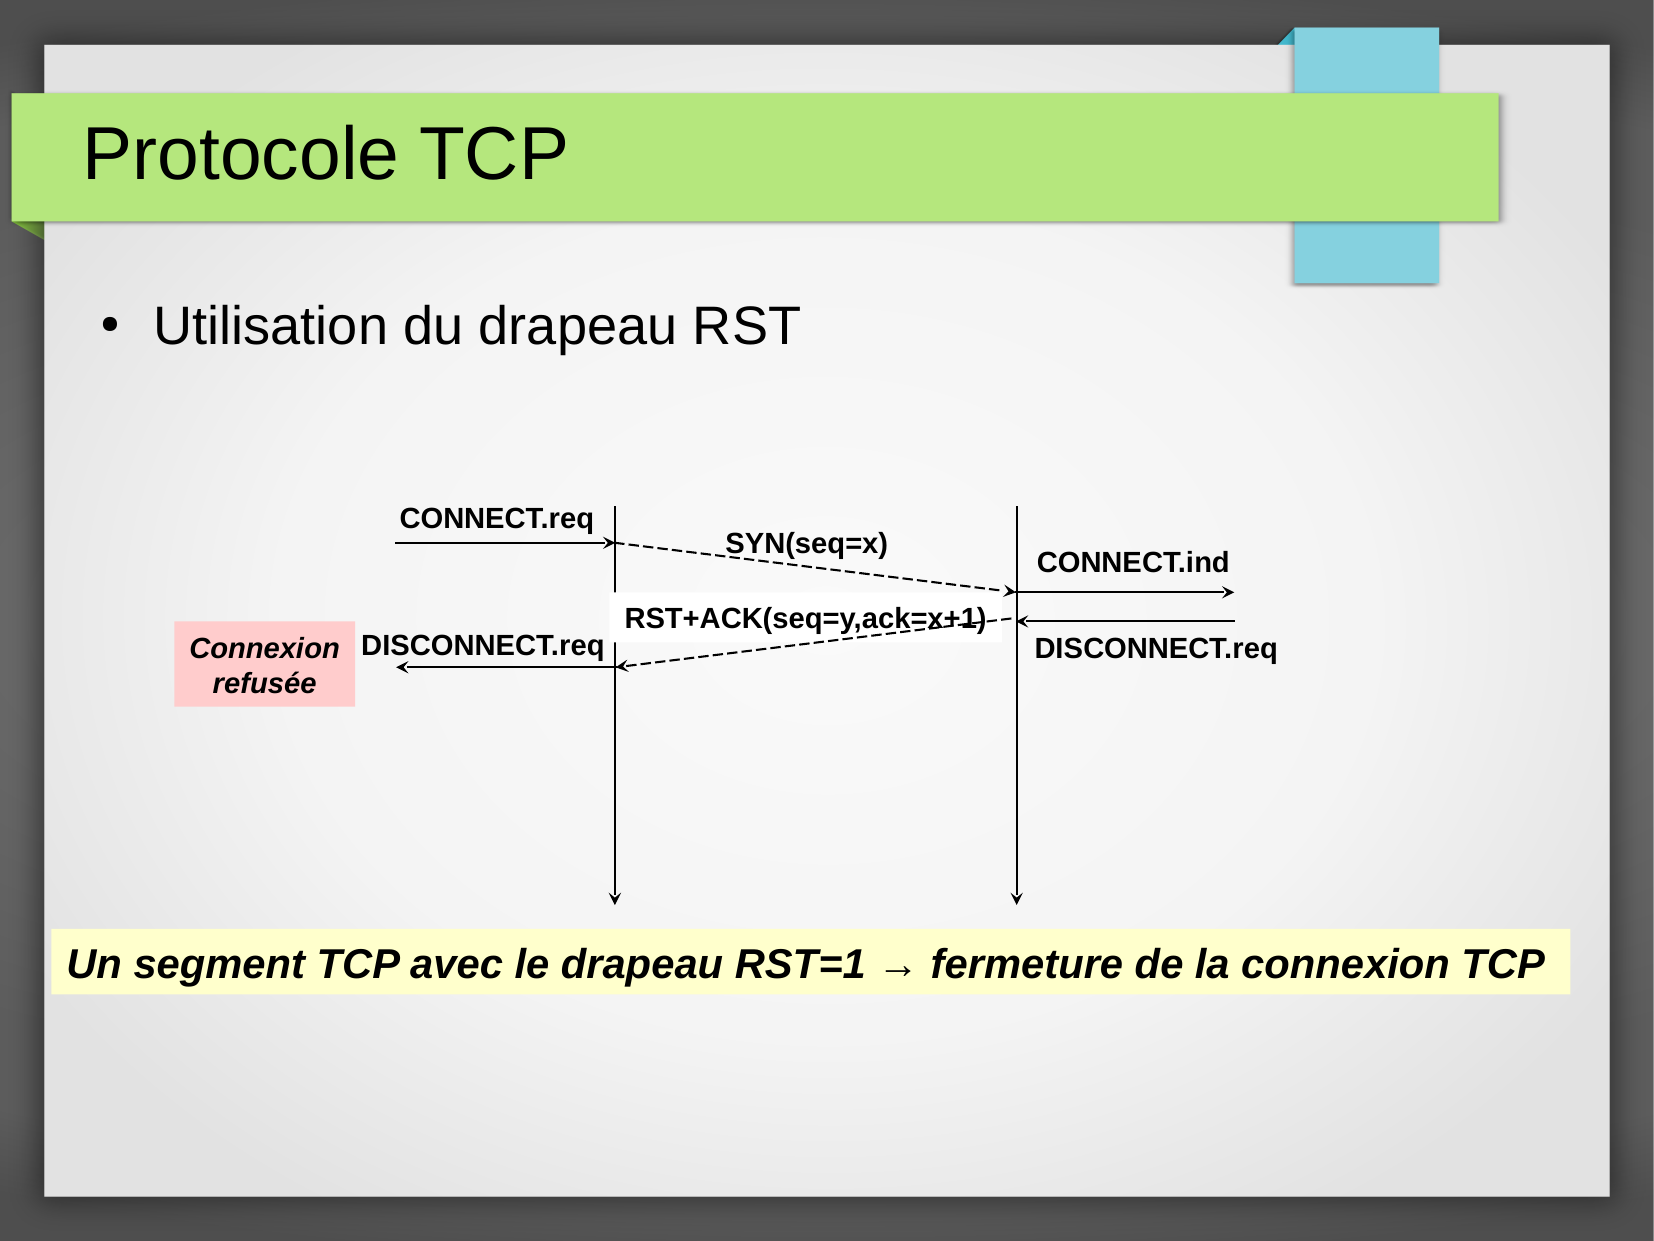

# Protocole TCP
Utilisation du drapeau RST
CONNECT.req
SYN(seq=x)
CONNECT.ind
RST+ACK(seq=y,ack=x+1)
DISCONNECT.req
Connexion
refusée
DISCONNECT.req
Un segment TCP avec le drapeau RST=1 → fermeture de la connexion TCP